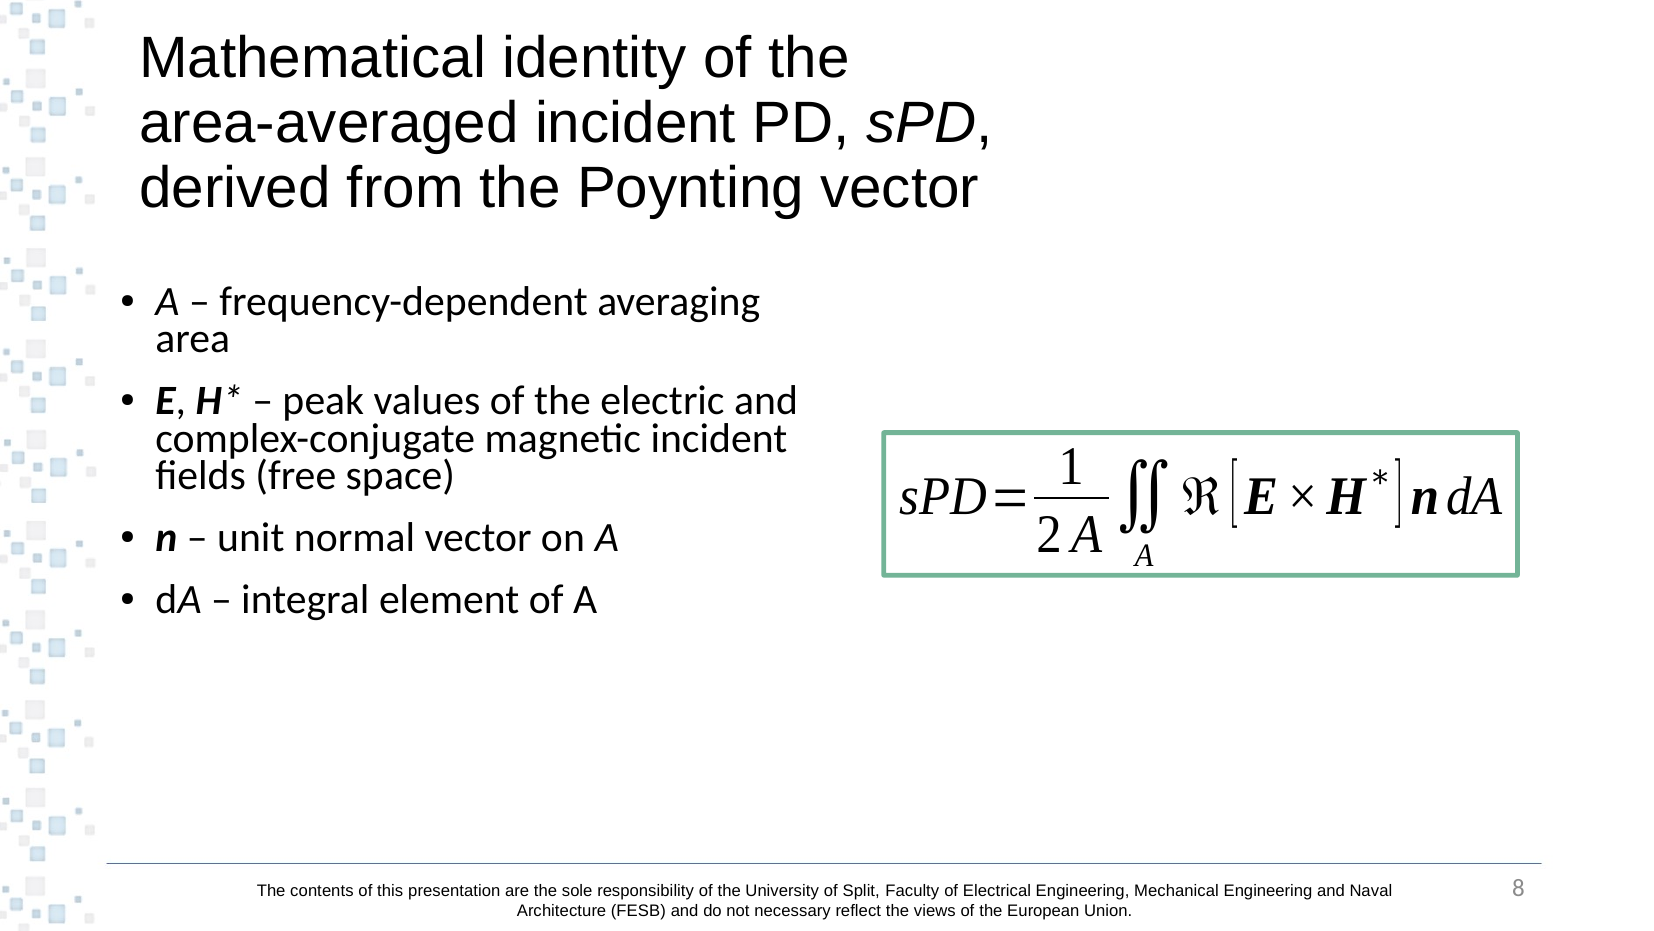

# Mathematical identity of the area-averaged incident PD, sPD, derived from the Poynting vector
A – frequency-dependent averaging area
E, H* – peak values of the electric and complex-conjugate magnetic incident fields (free space)
n – unit normal vector on A
dA – integral element of A
8
The contents of this presentation are the sole responsibility of the University of Split, Faculty of Electrical Engineering, Mechanical Engineering and Naval Architecture (FESB) and do not necessary reflect the views of the European Union.